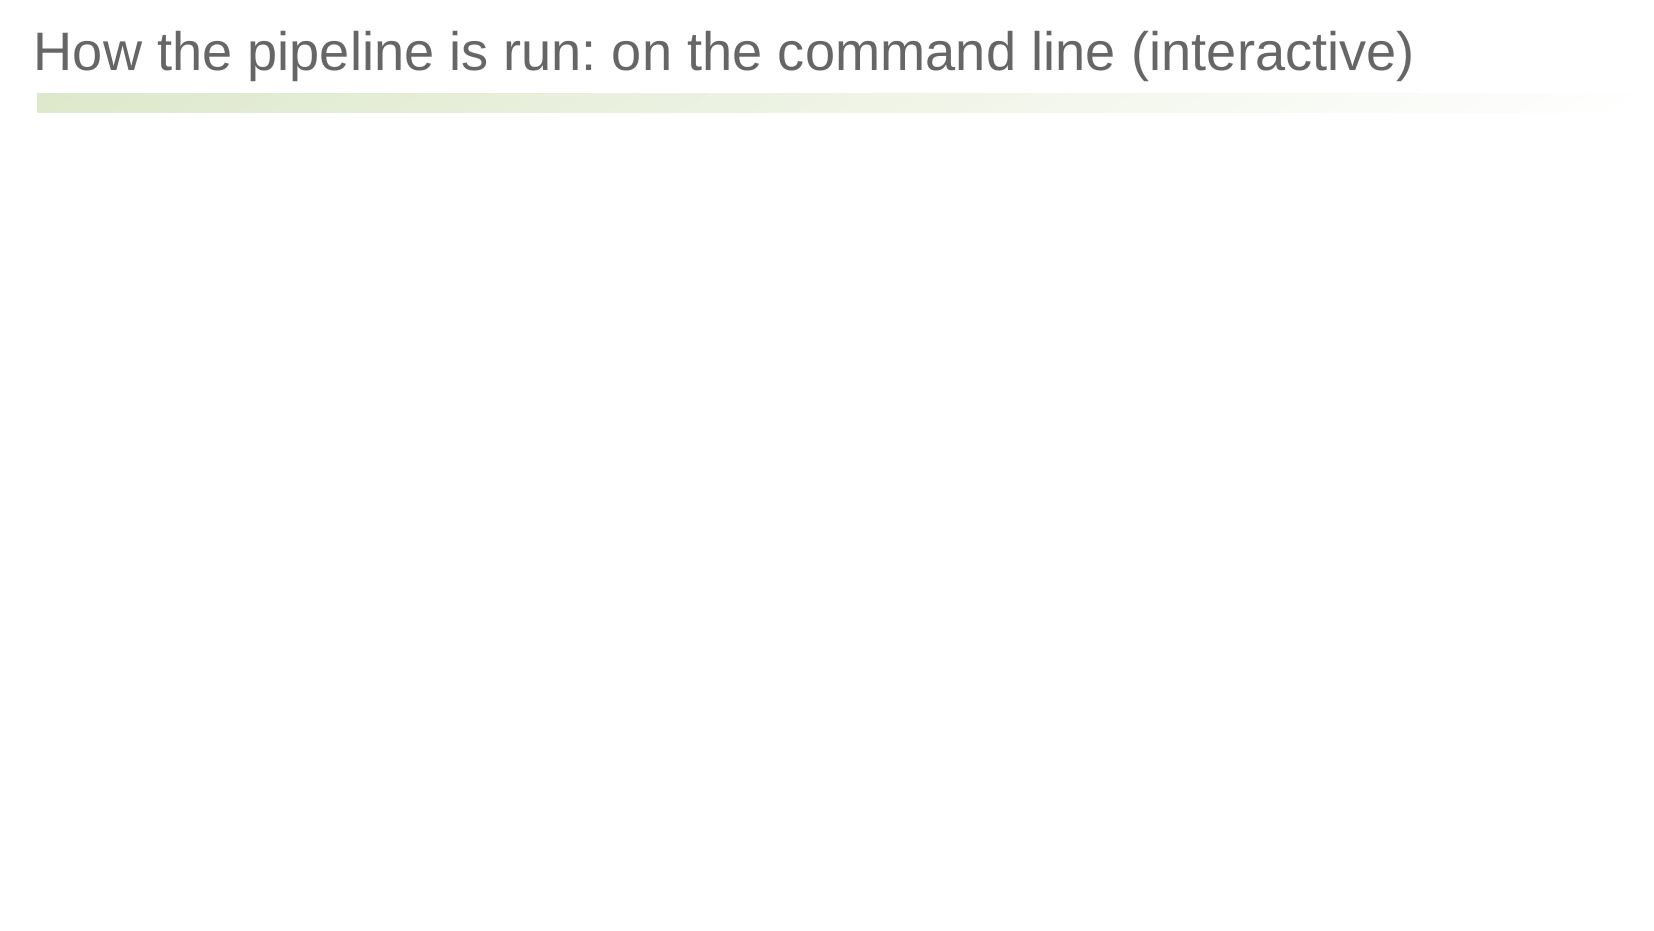

How the pipeline is run: on the command line (interactive)